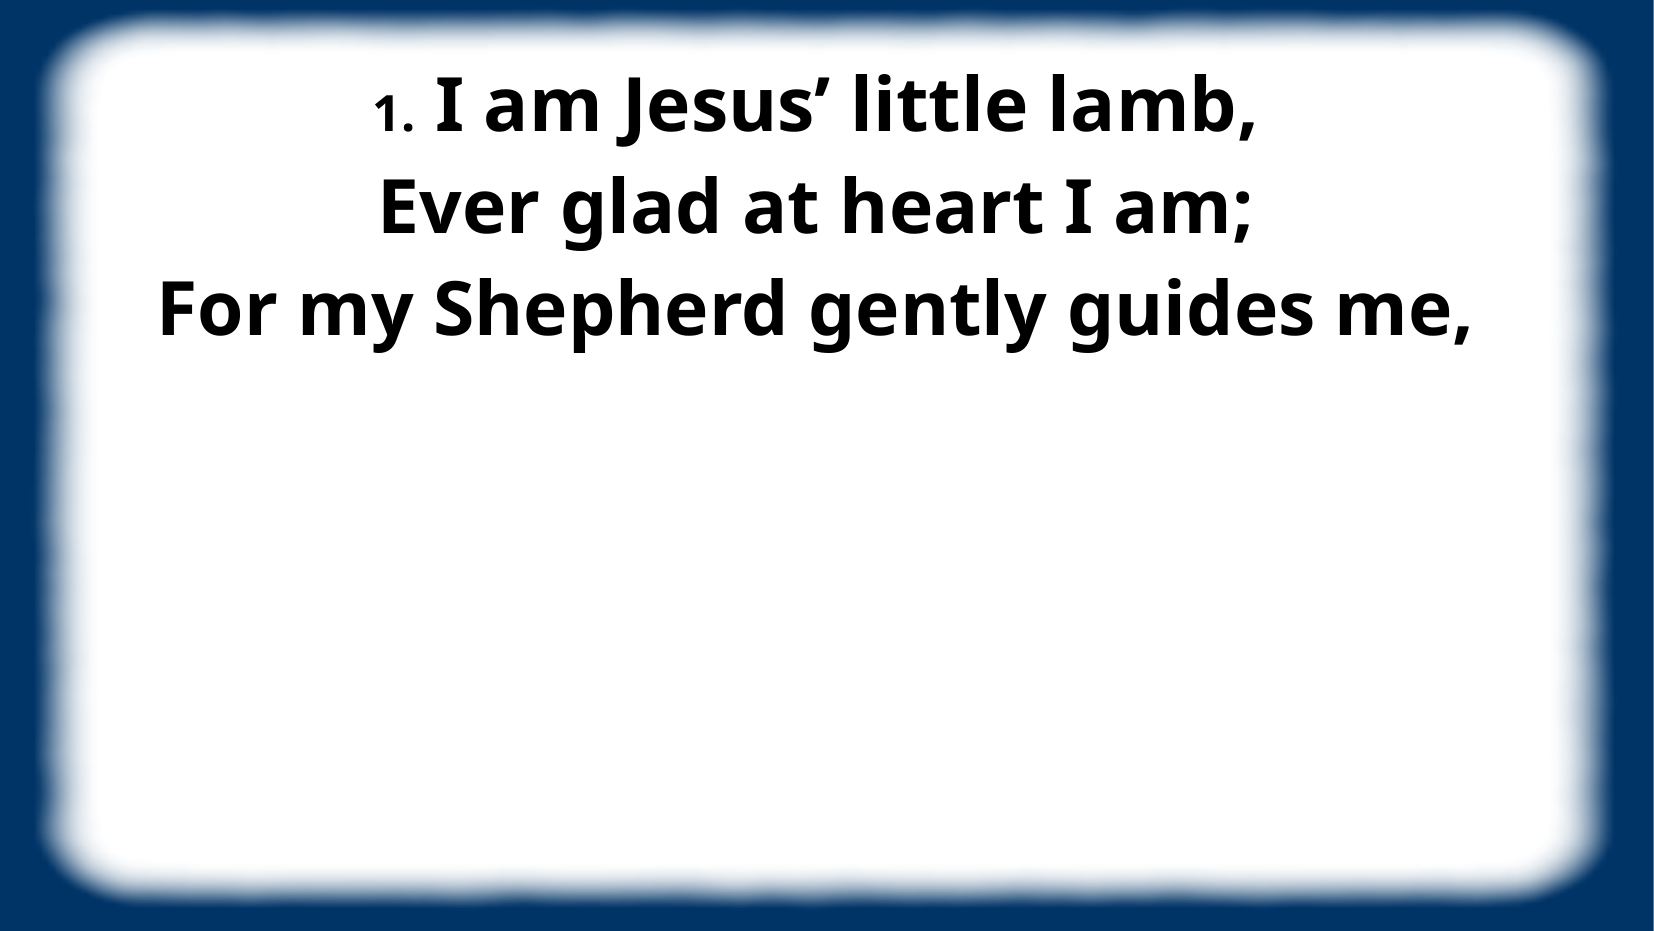

1. I am Jesus’ little lamb,
Ever glad at heart I am;
For my Shepherd gently guides me,